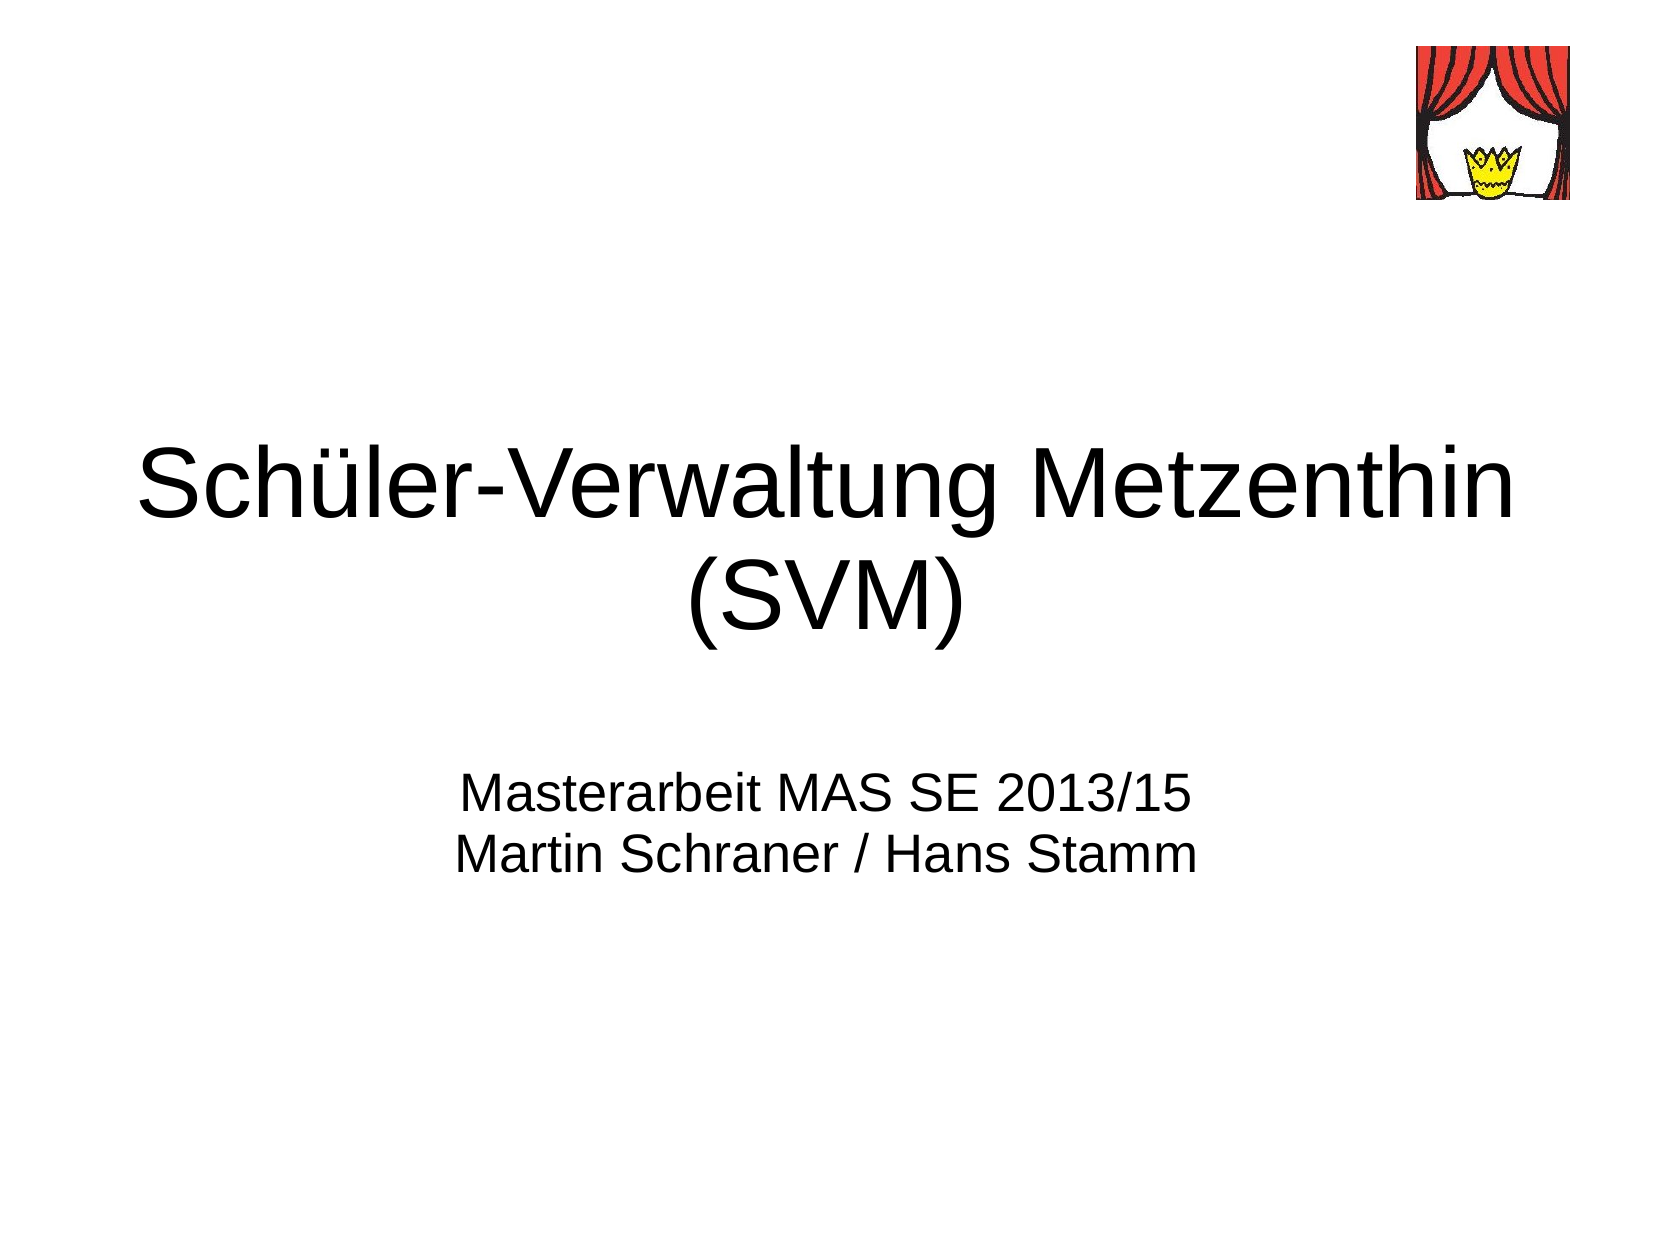

#
Schüler-Verwaltung Metzenthin (SVM)
Masterarbeit MAS SE 2013/15
Martin Schraner / Hans Stamm